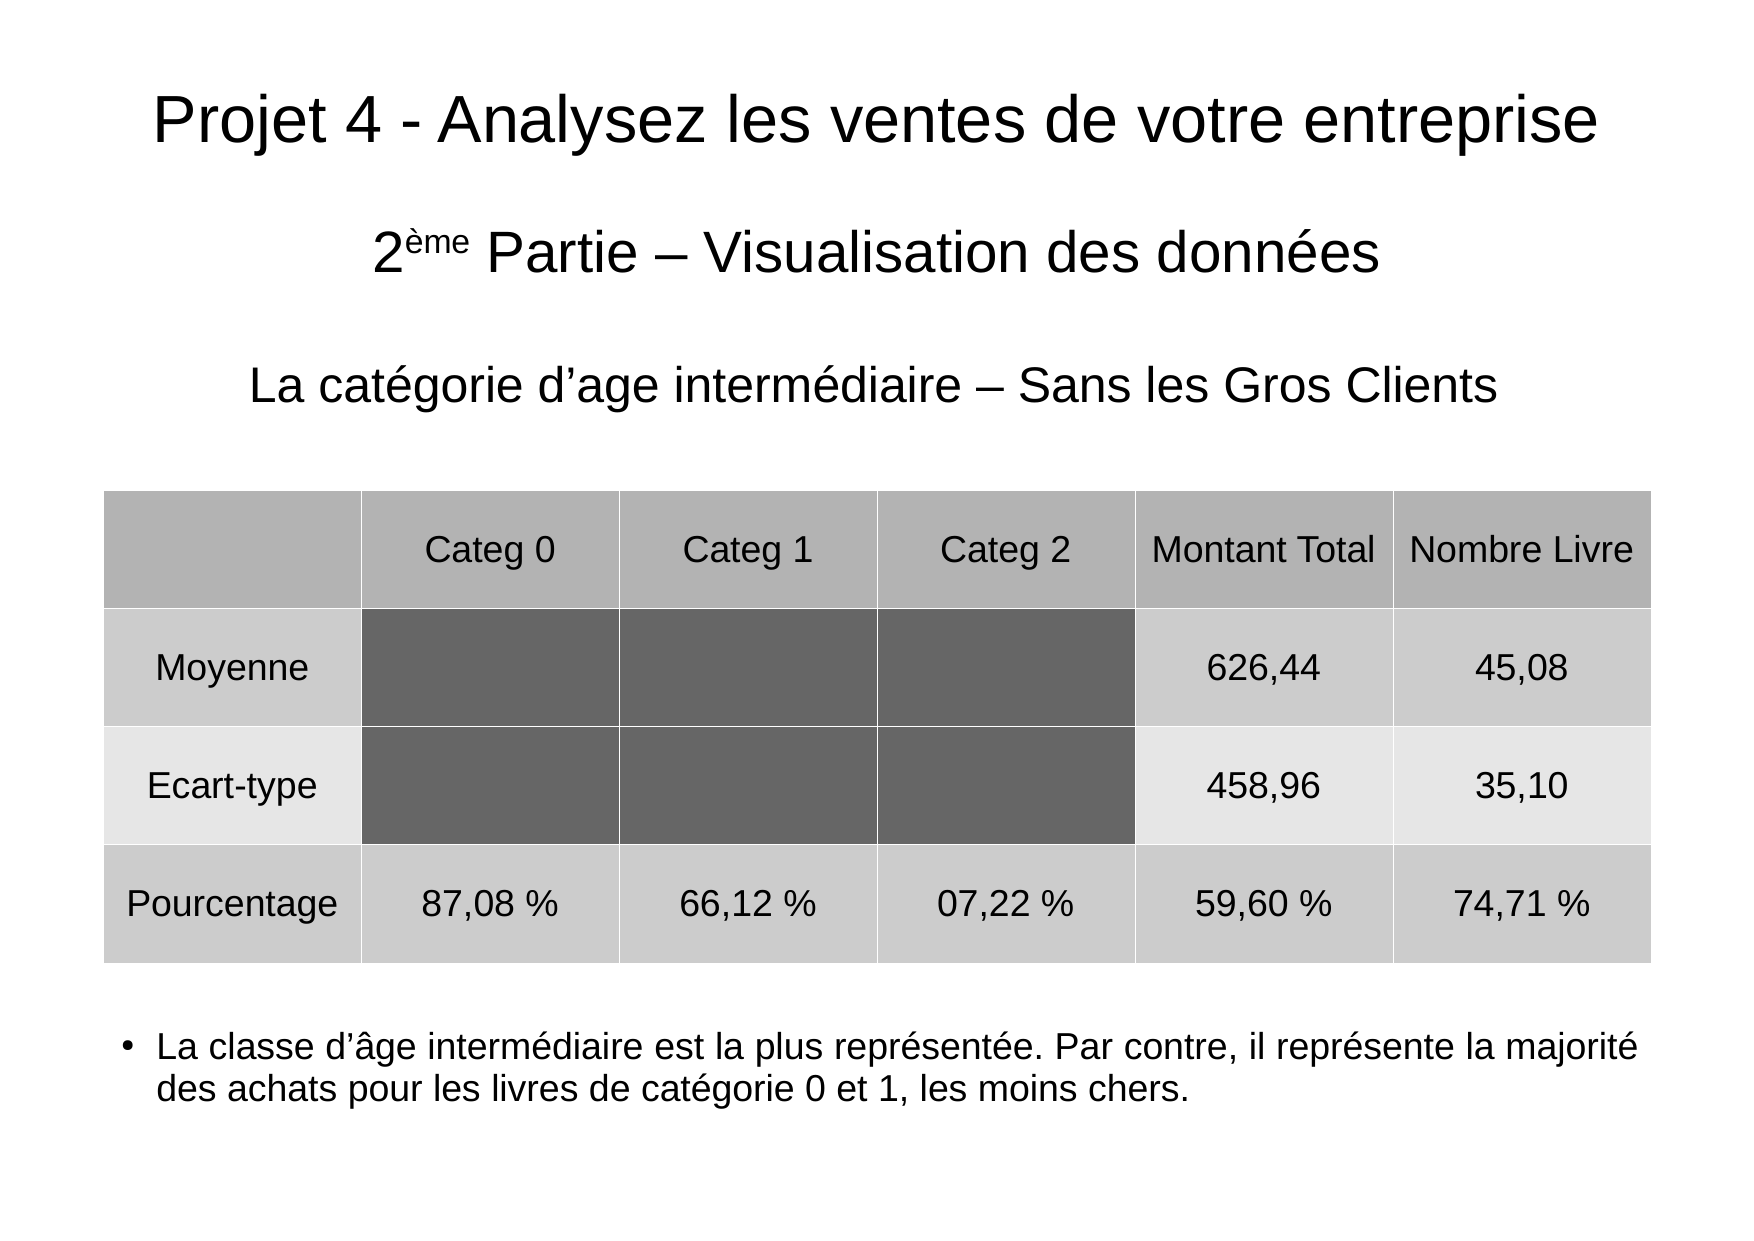

# Projet 4 - Analysez les ventes de votre entreprise
2ème Partie – Visualisation des données
La catégorie d’age intermédiaire – Sans les Gros Clients
| | Categ 0 | Categ 1 | Categ 2 | Montant Total | Nombre Livre |
| --- | --- | --- | --- | --- | --- |
| Moyenne | | | | 626,44 | 45,08 |
| Ecart-type | | | | 458,96 | 35,10 |
| Pourcentage | 87,08 % | 66,12 % | 07,22 % | 59,60 % | 74,71 % |
La classe d’âge intermédiaire est la plus représentée. Par contre, il représente la majorité des achats pour les livres de catégorie 0 et 1, les moins chers.